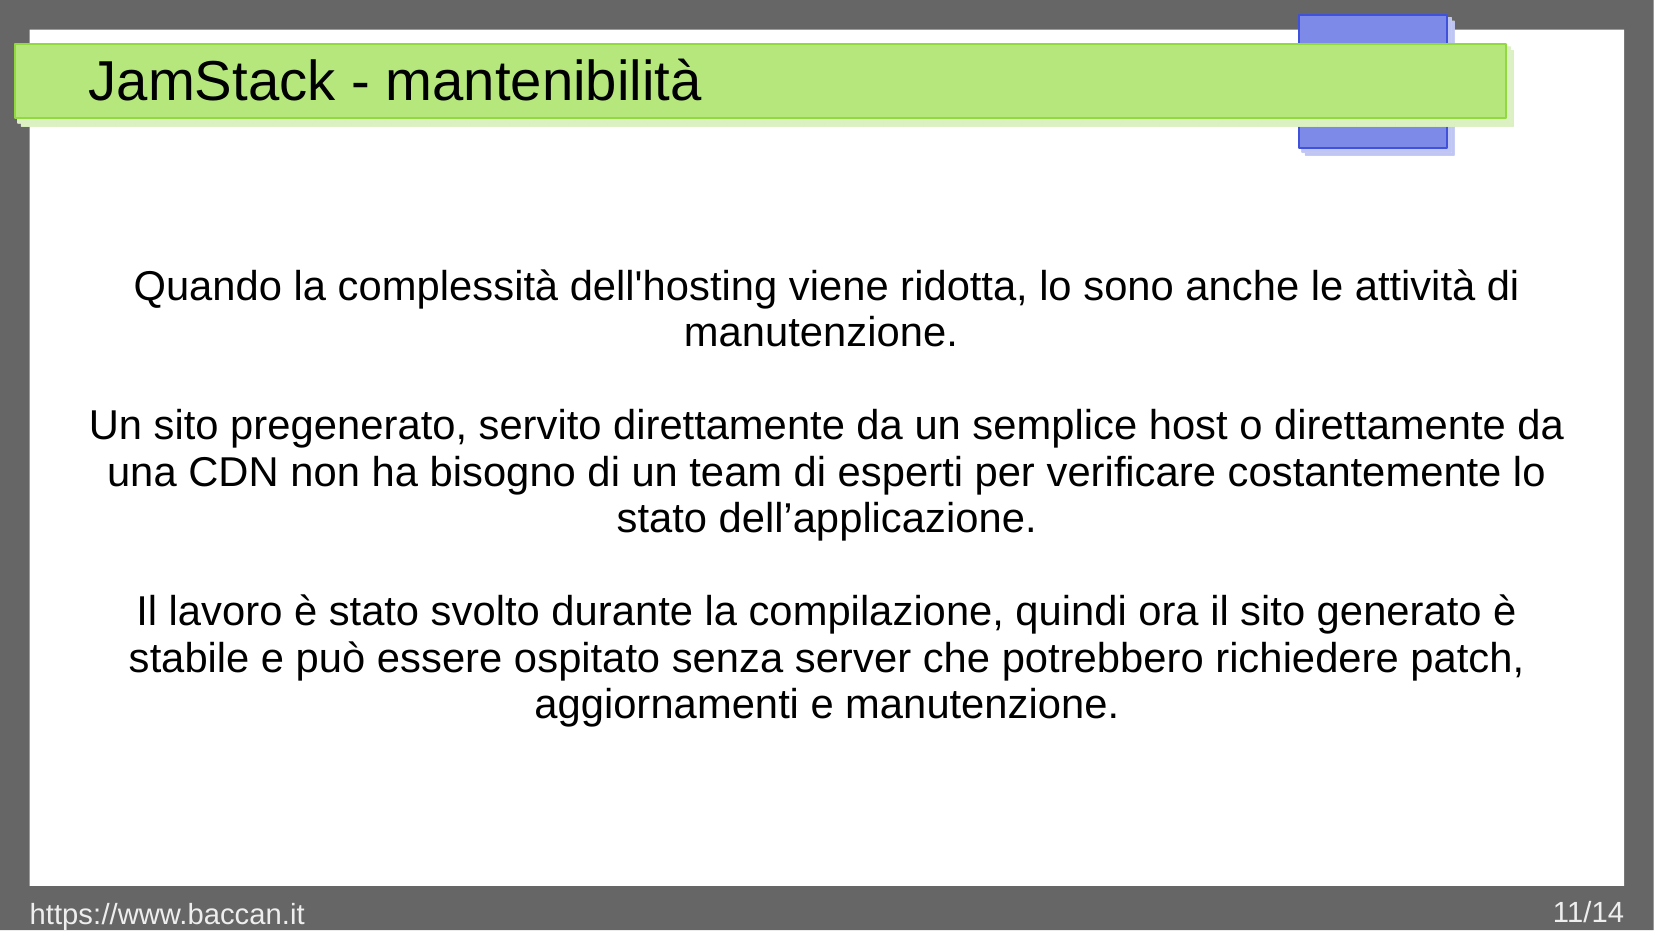

# JamStack - mantenibilità
Quando la complessità dell'hosting viene ridotta, lo sono anche le attività di manutenzione.
Un sito pregenerato, servito direttamente da un semplice host o direttamente da una CDN non ha bisogno di un team di esperti per verificare costantemente lo stato dell’applicazione.
Il lavoro è stato svolto durante la compilazione, quindi ora il sito generato è stabile e può essere ospitato senza server che potrebbero richiedere patch, aggiornamenti e manutenzione.
11
https://www.baccan.it